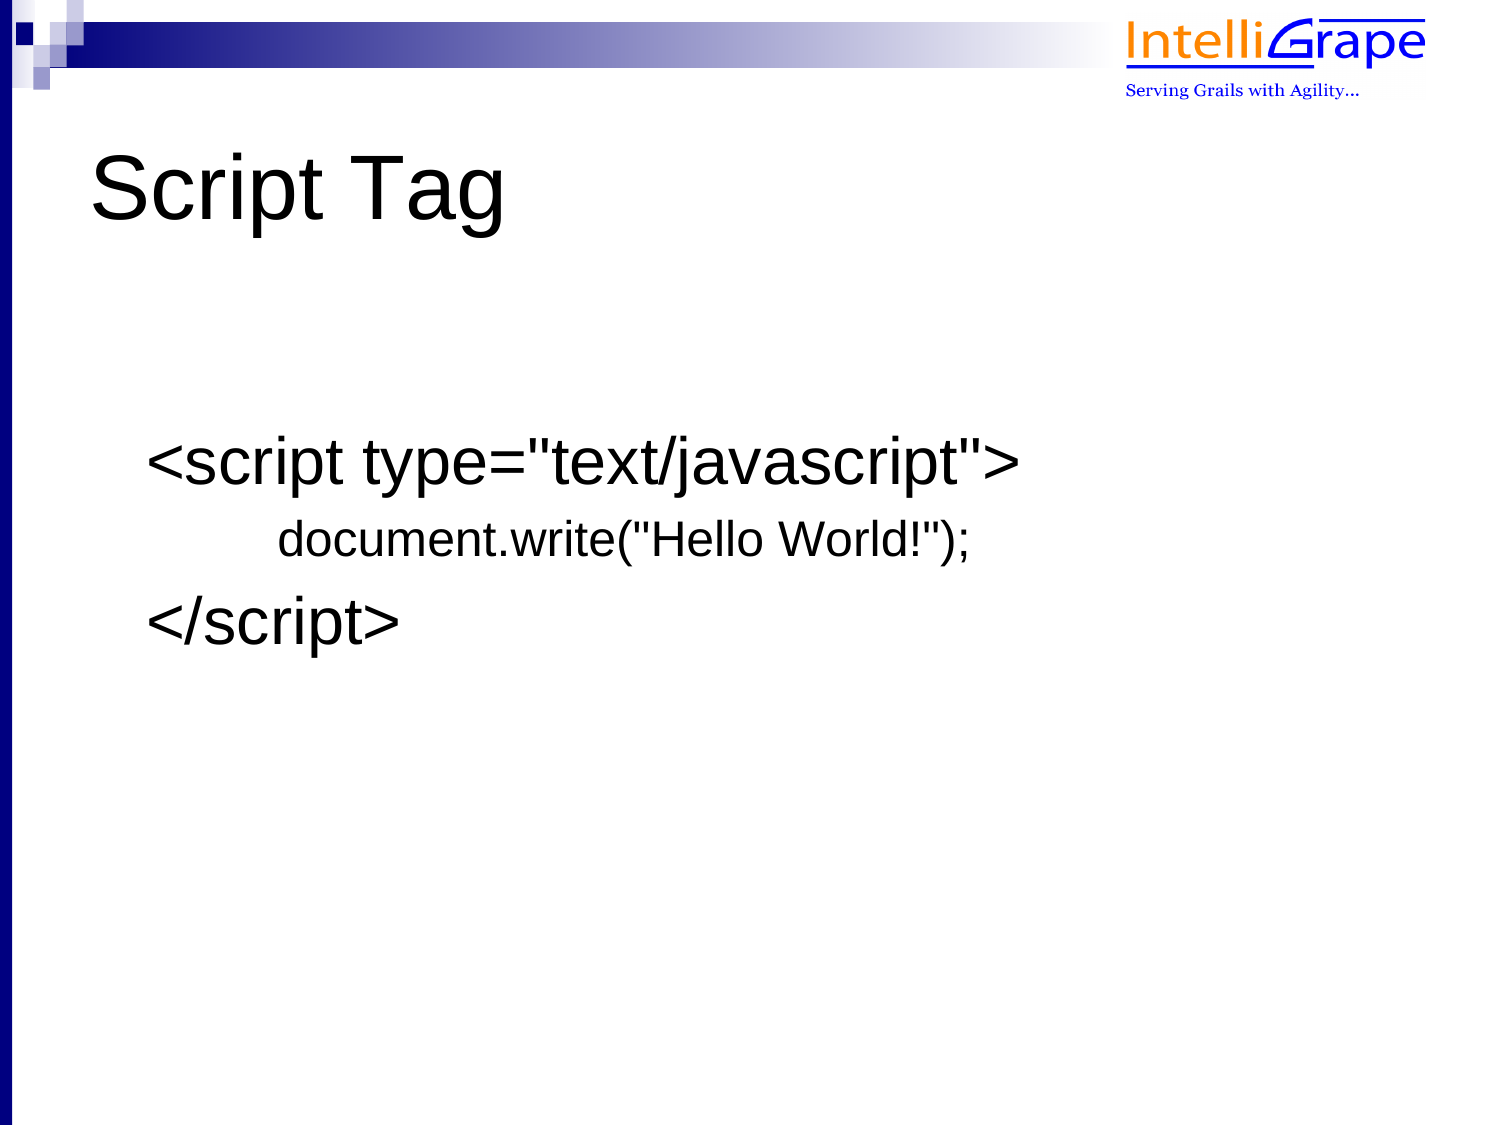

# Script Tag
<script type="text/javascript">
document.write("Hello World!");
</script>